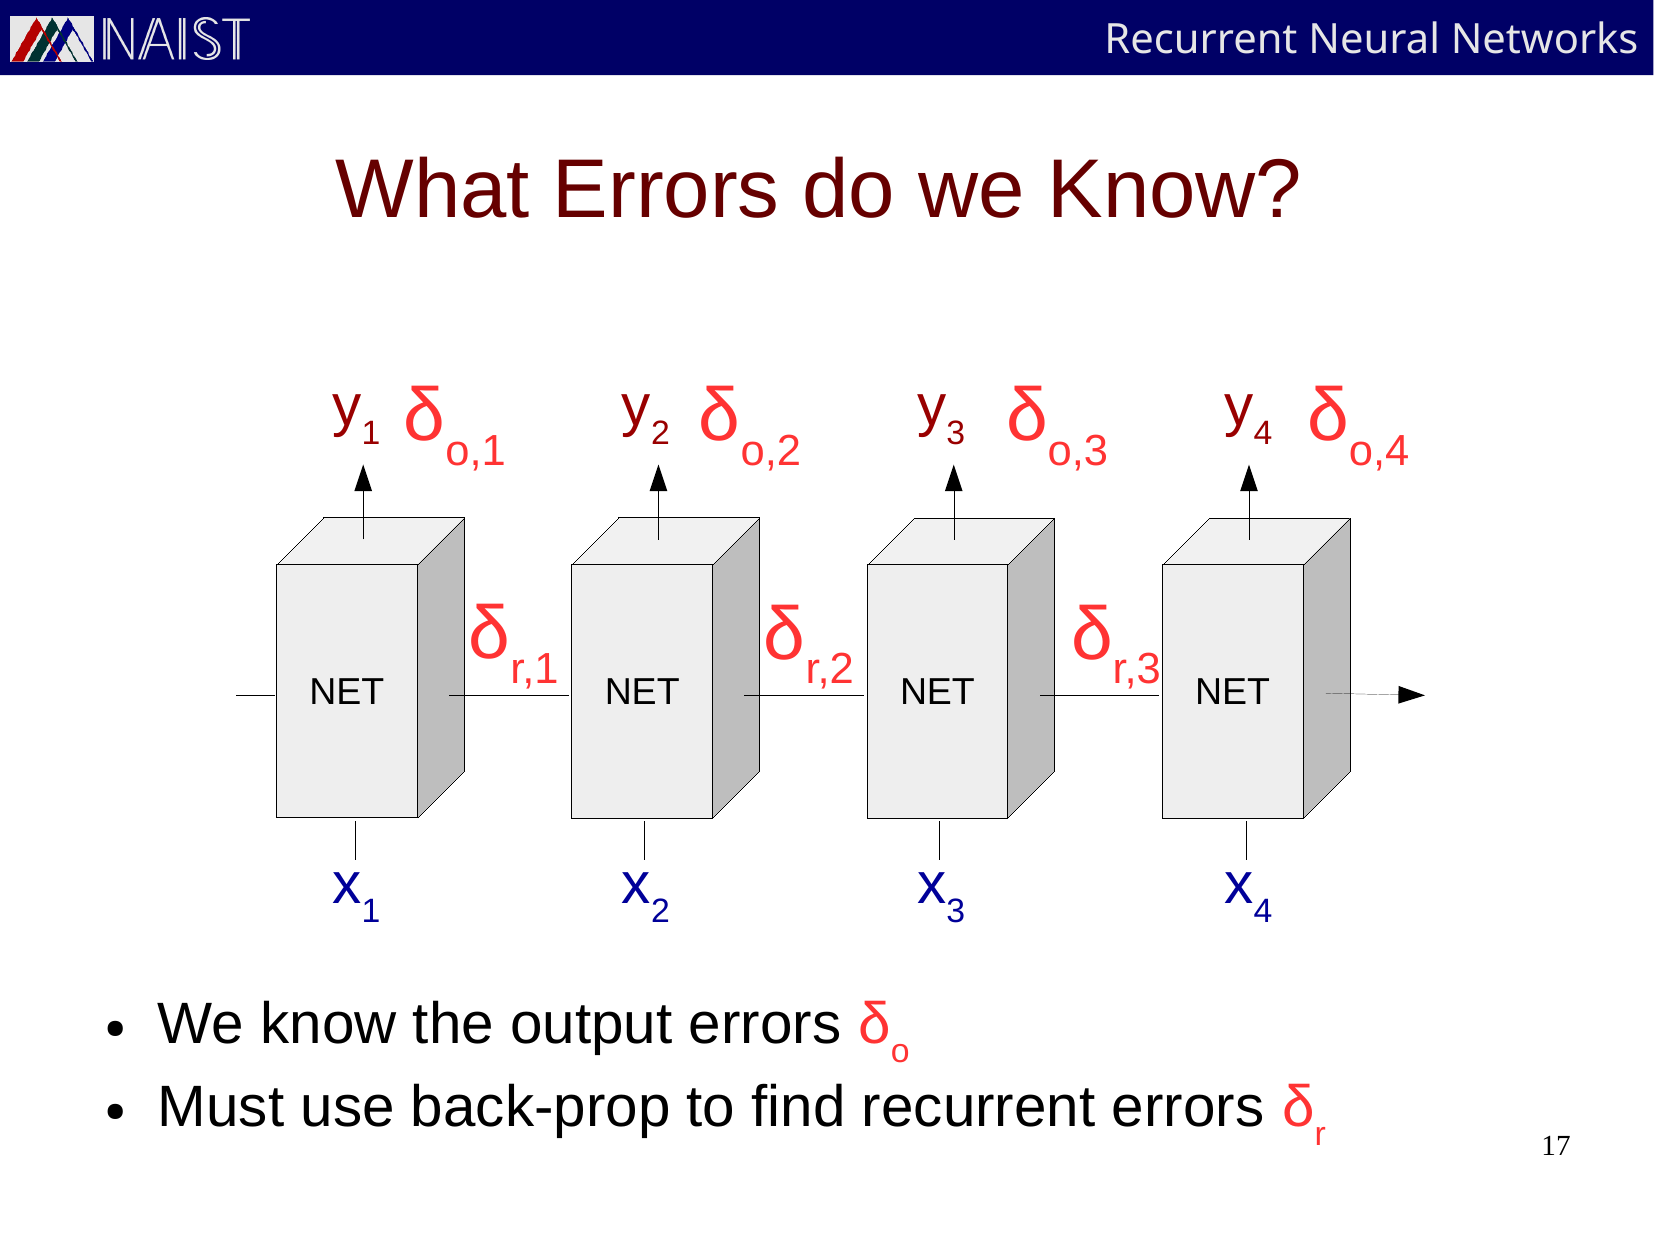

# What Errors do we Know?
δo,1
δo,2
δo,3
δo,4
We know the output errors δo
y1
y2
y3
y4
NET
NET
NET
NET
δr,1
δr,2
δr,3
x1
x2
x3
x4
Must use back-prop to find recurrent errors δr
17